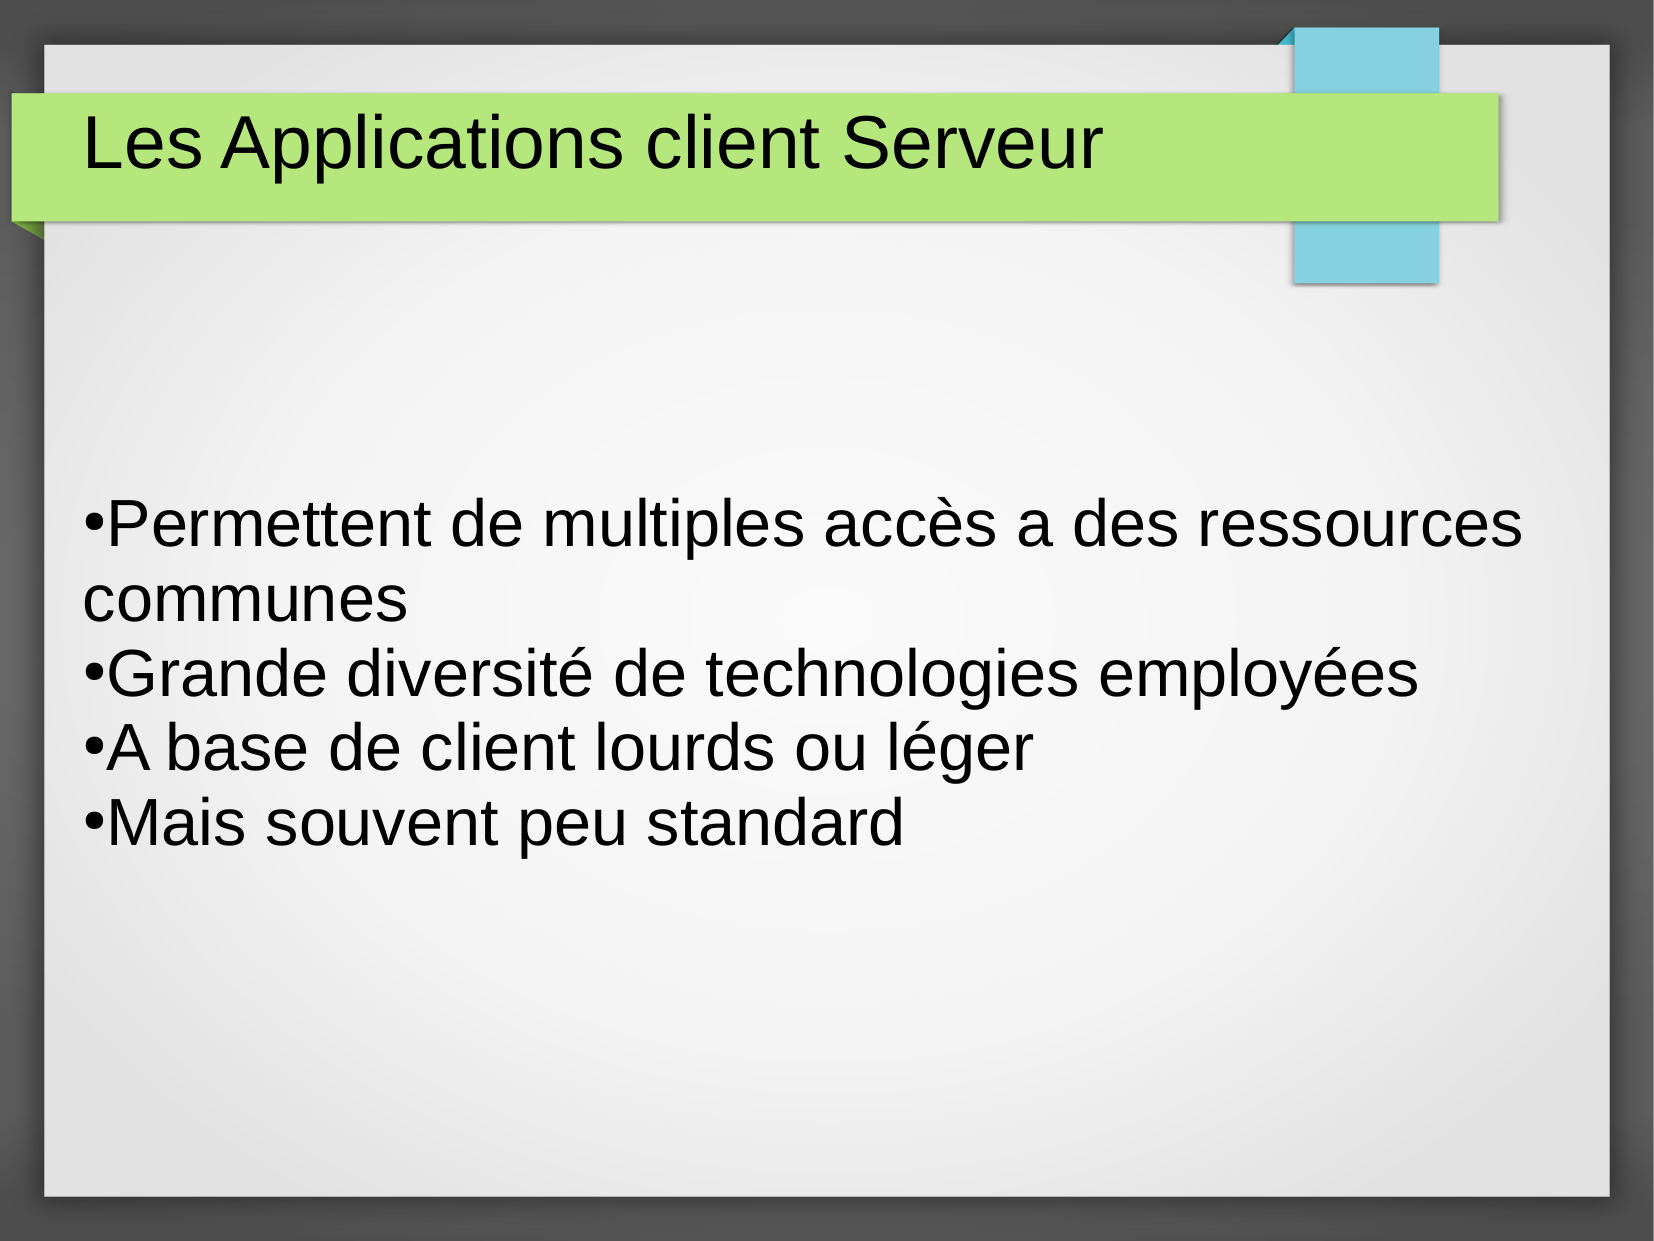

# Les Applications client Serveur
Permettent de multiples accès a des ressources communes
Grande diversité de technologies employées
A base de client lourds ou léger
Mais souvent peu standard